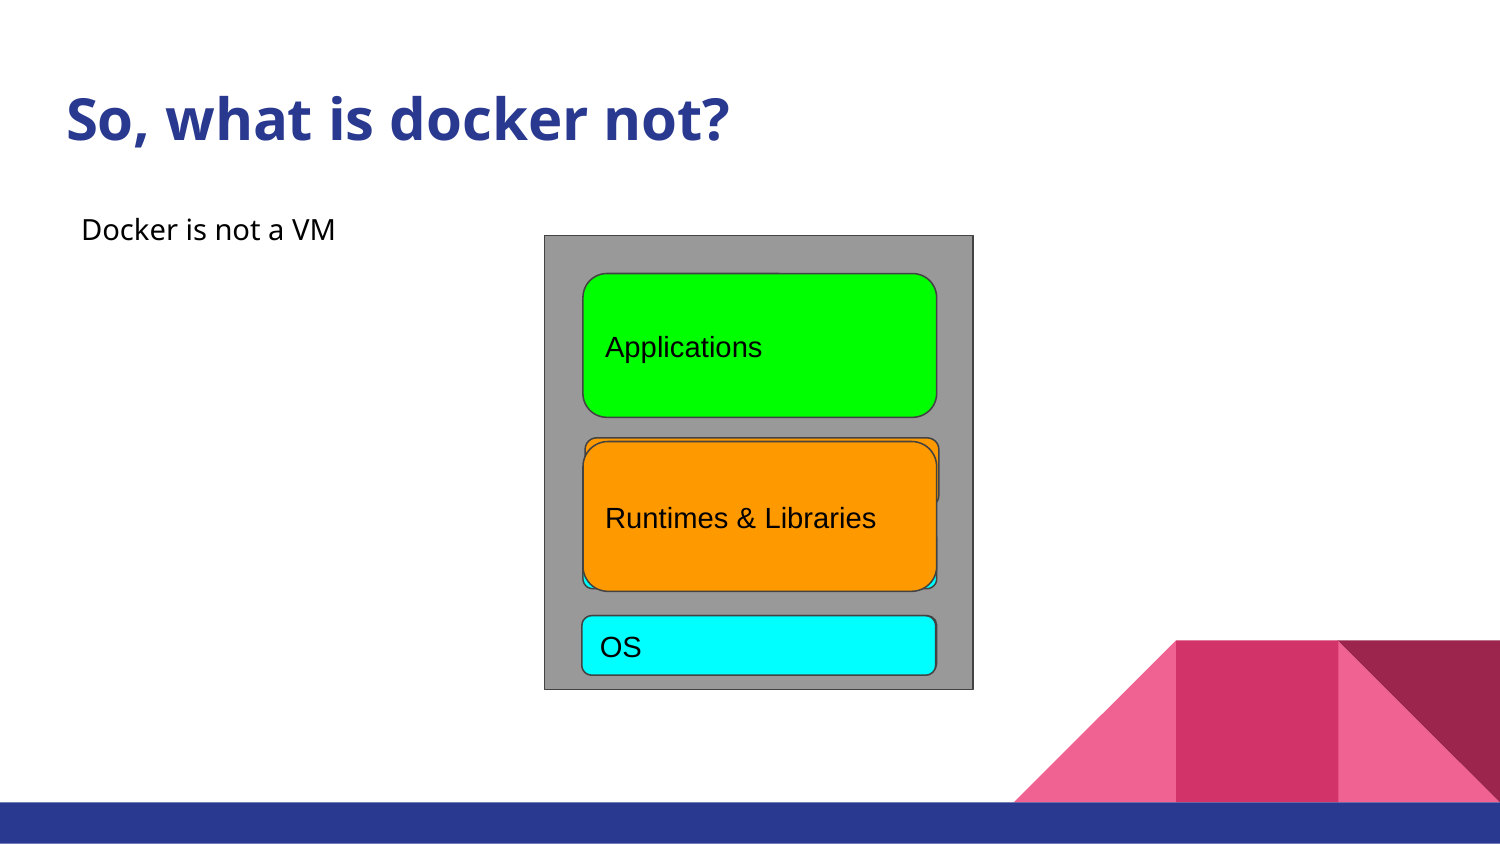

# So, what is docker not?
Docker is not a VM
Applications
Runtimes & Libraries
Runtimes & Libraries
OS
OS
Virtual Hardware